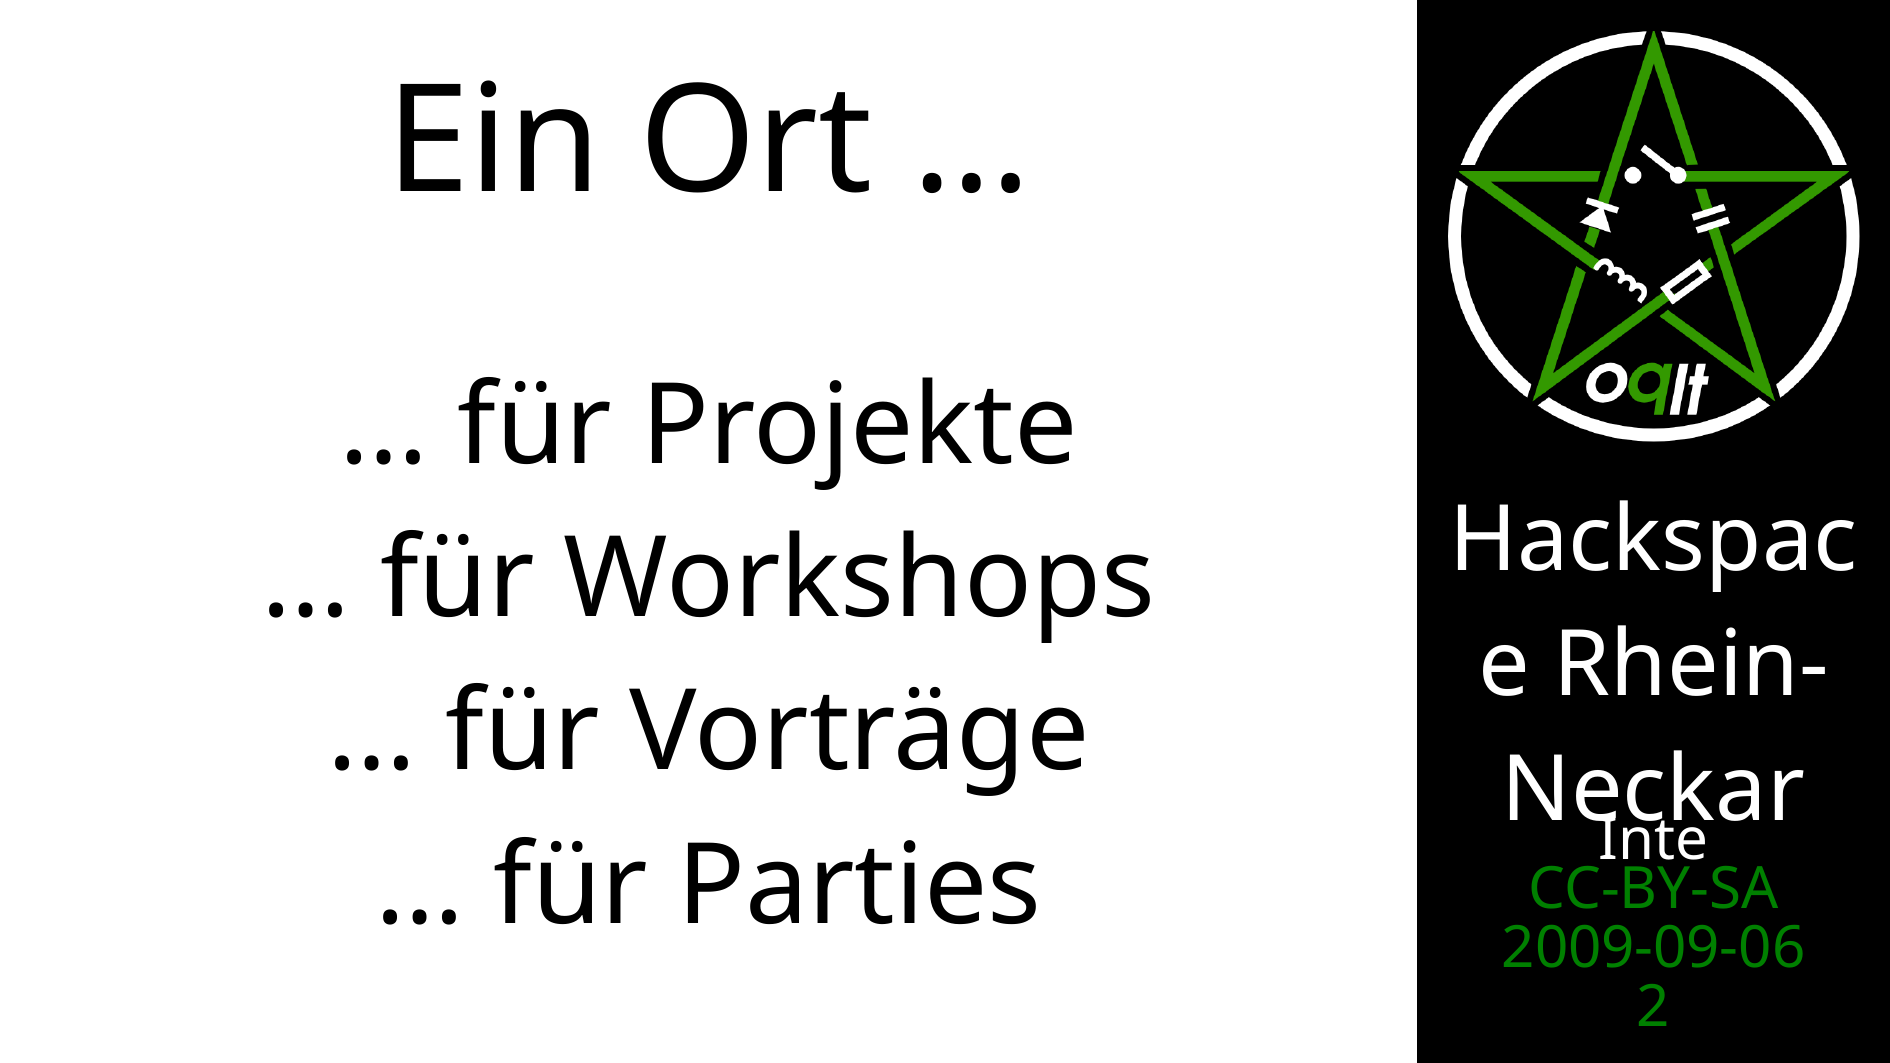

# Ein Ort …
… für Projekte
… für Workshops
… für Vorträge
… für Parties
CC-BY-SA
2009-09-06
2